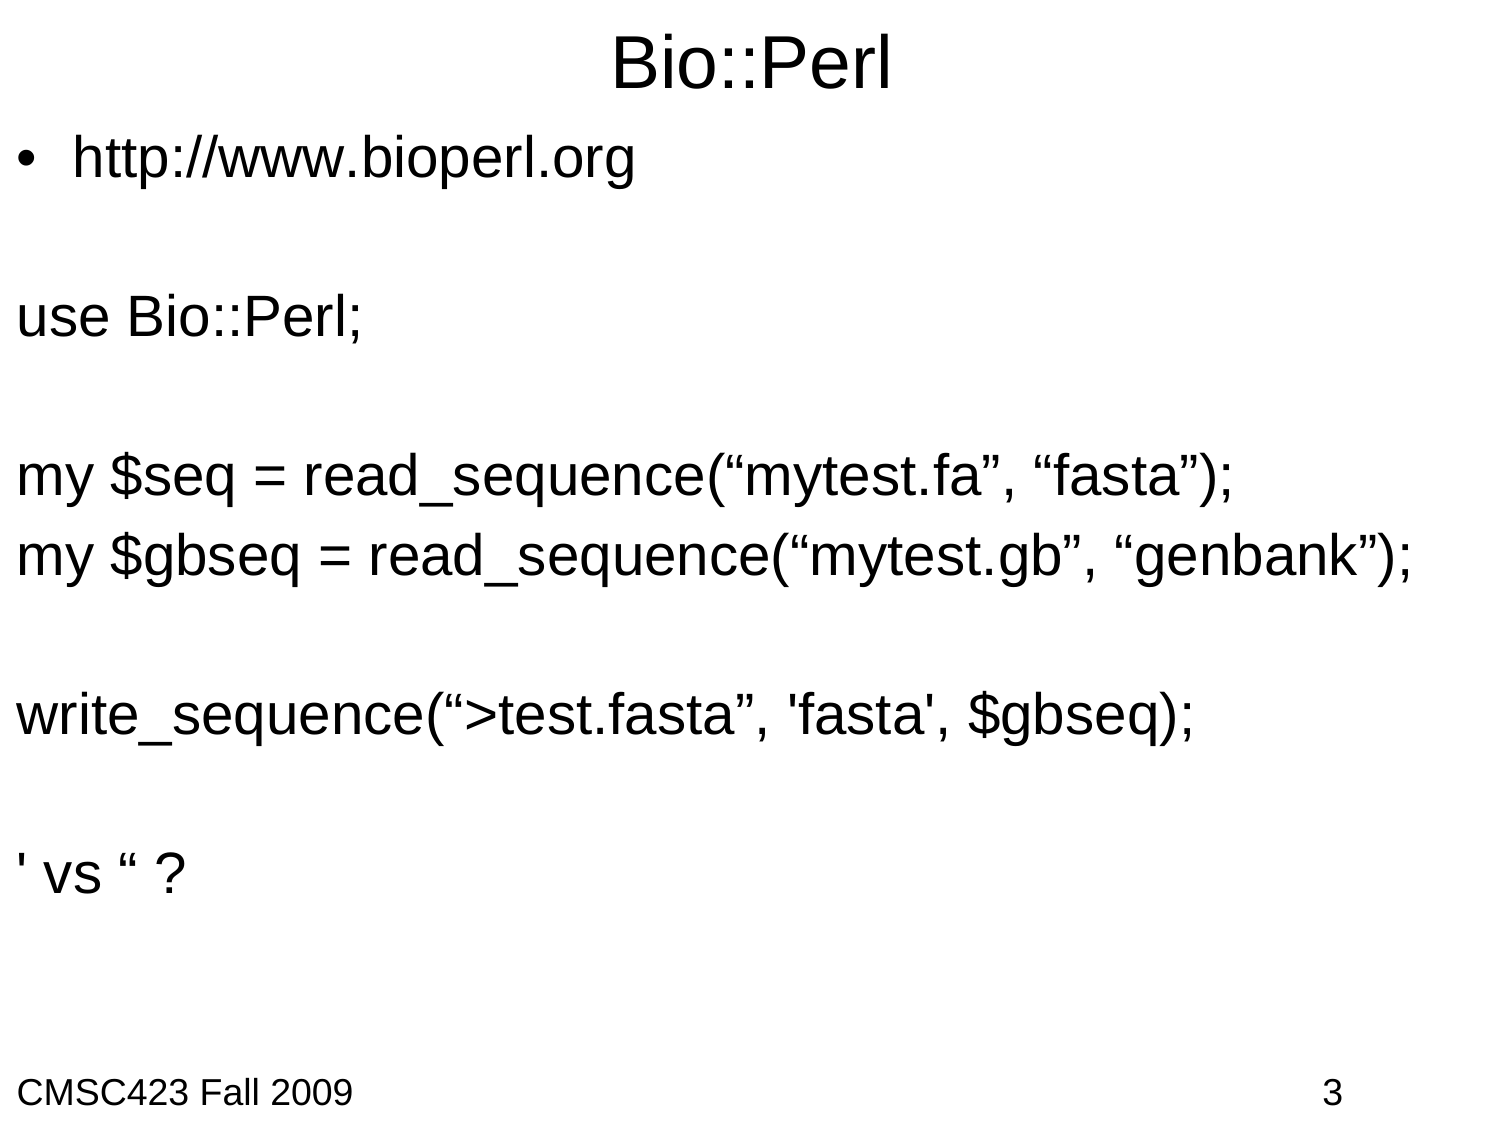

# Bio::Perl
http://www.bioperl.org
use Bio::Perl;
my $seq = read_sequence(“mytest.fa”, “fasta”);
my $gbseq = read_sequence(“mytest.gb”, “genbank”);
write_sequence(“>test.fasta”, 'fasta', $gbseq);
' vs “ ?
CMSC423 Fall 2009
3